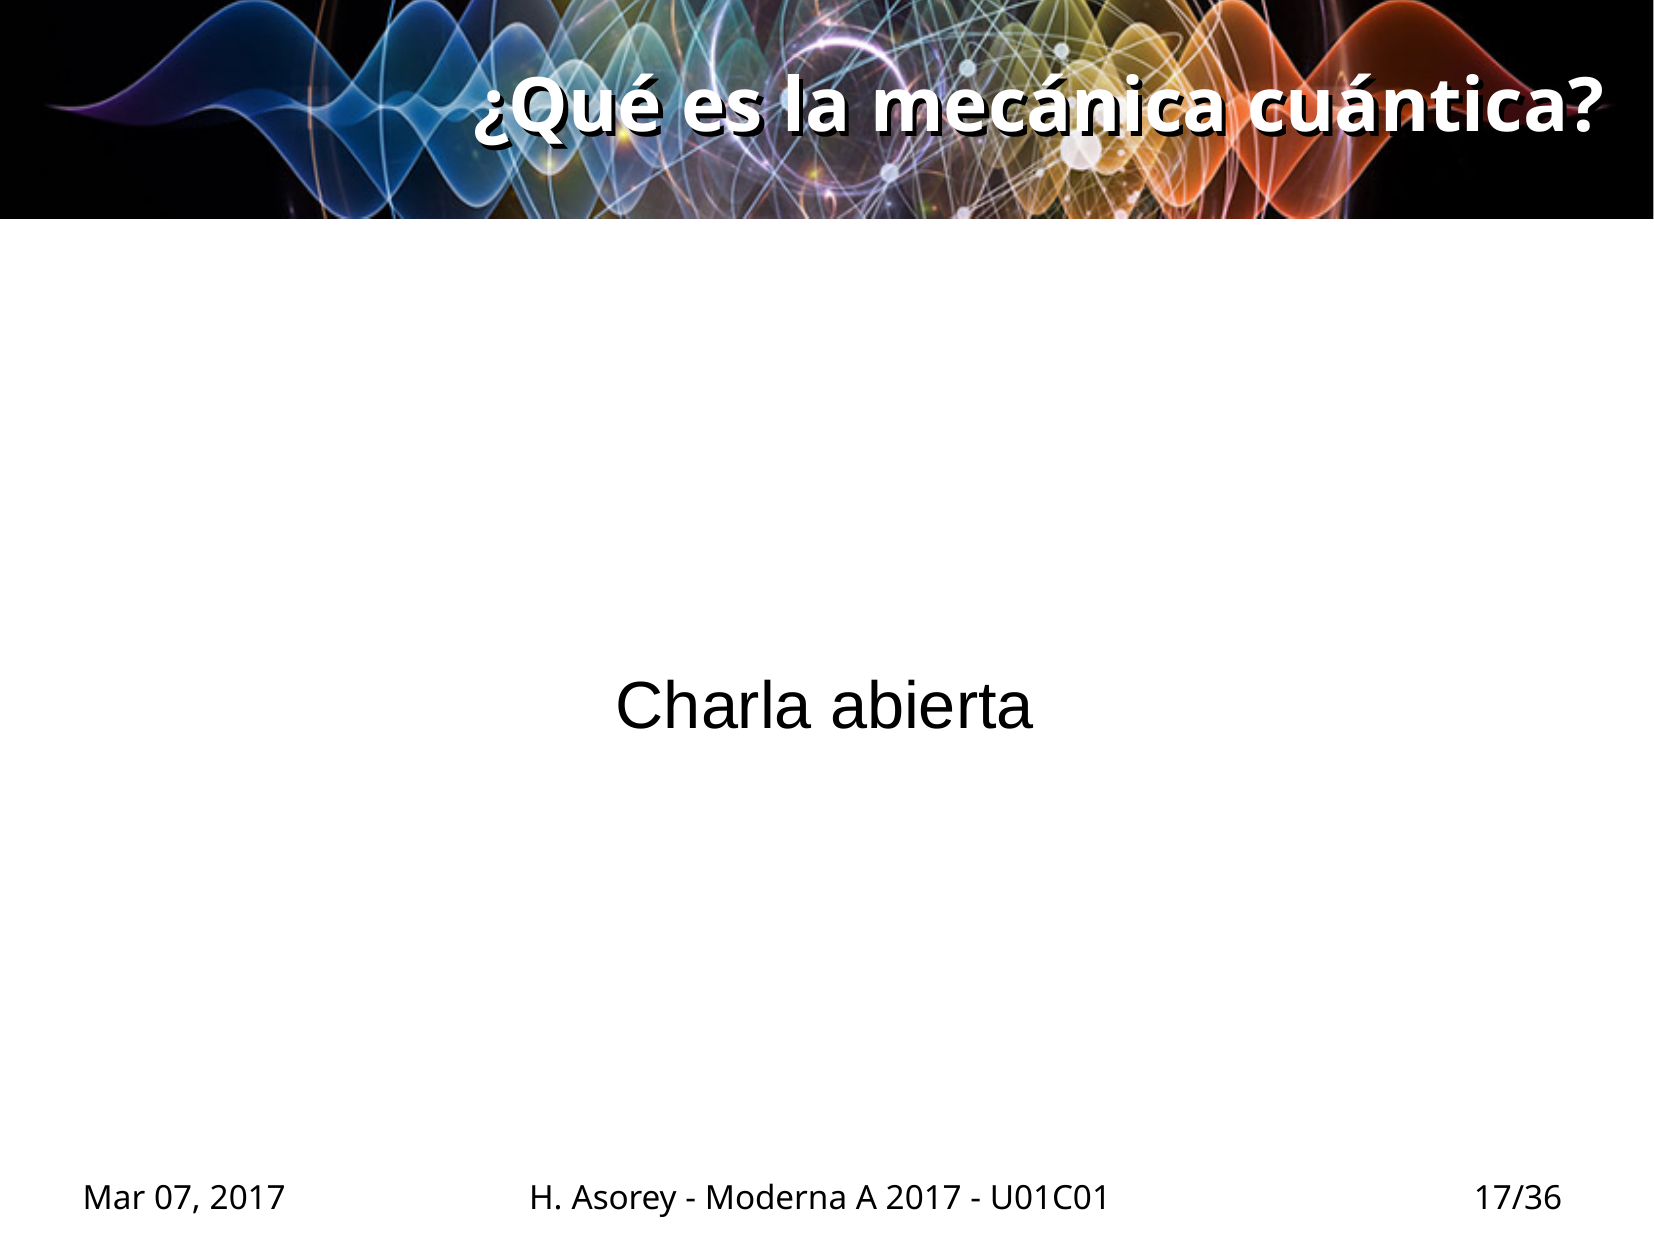

# ¿Qué es la mecánica cuántica?
Charla abierta
Mar 07, 2017
H. Asorey - Moderna A 2017 - U01C01
17